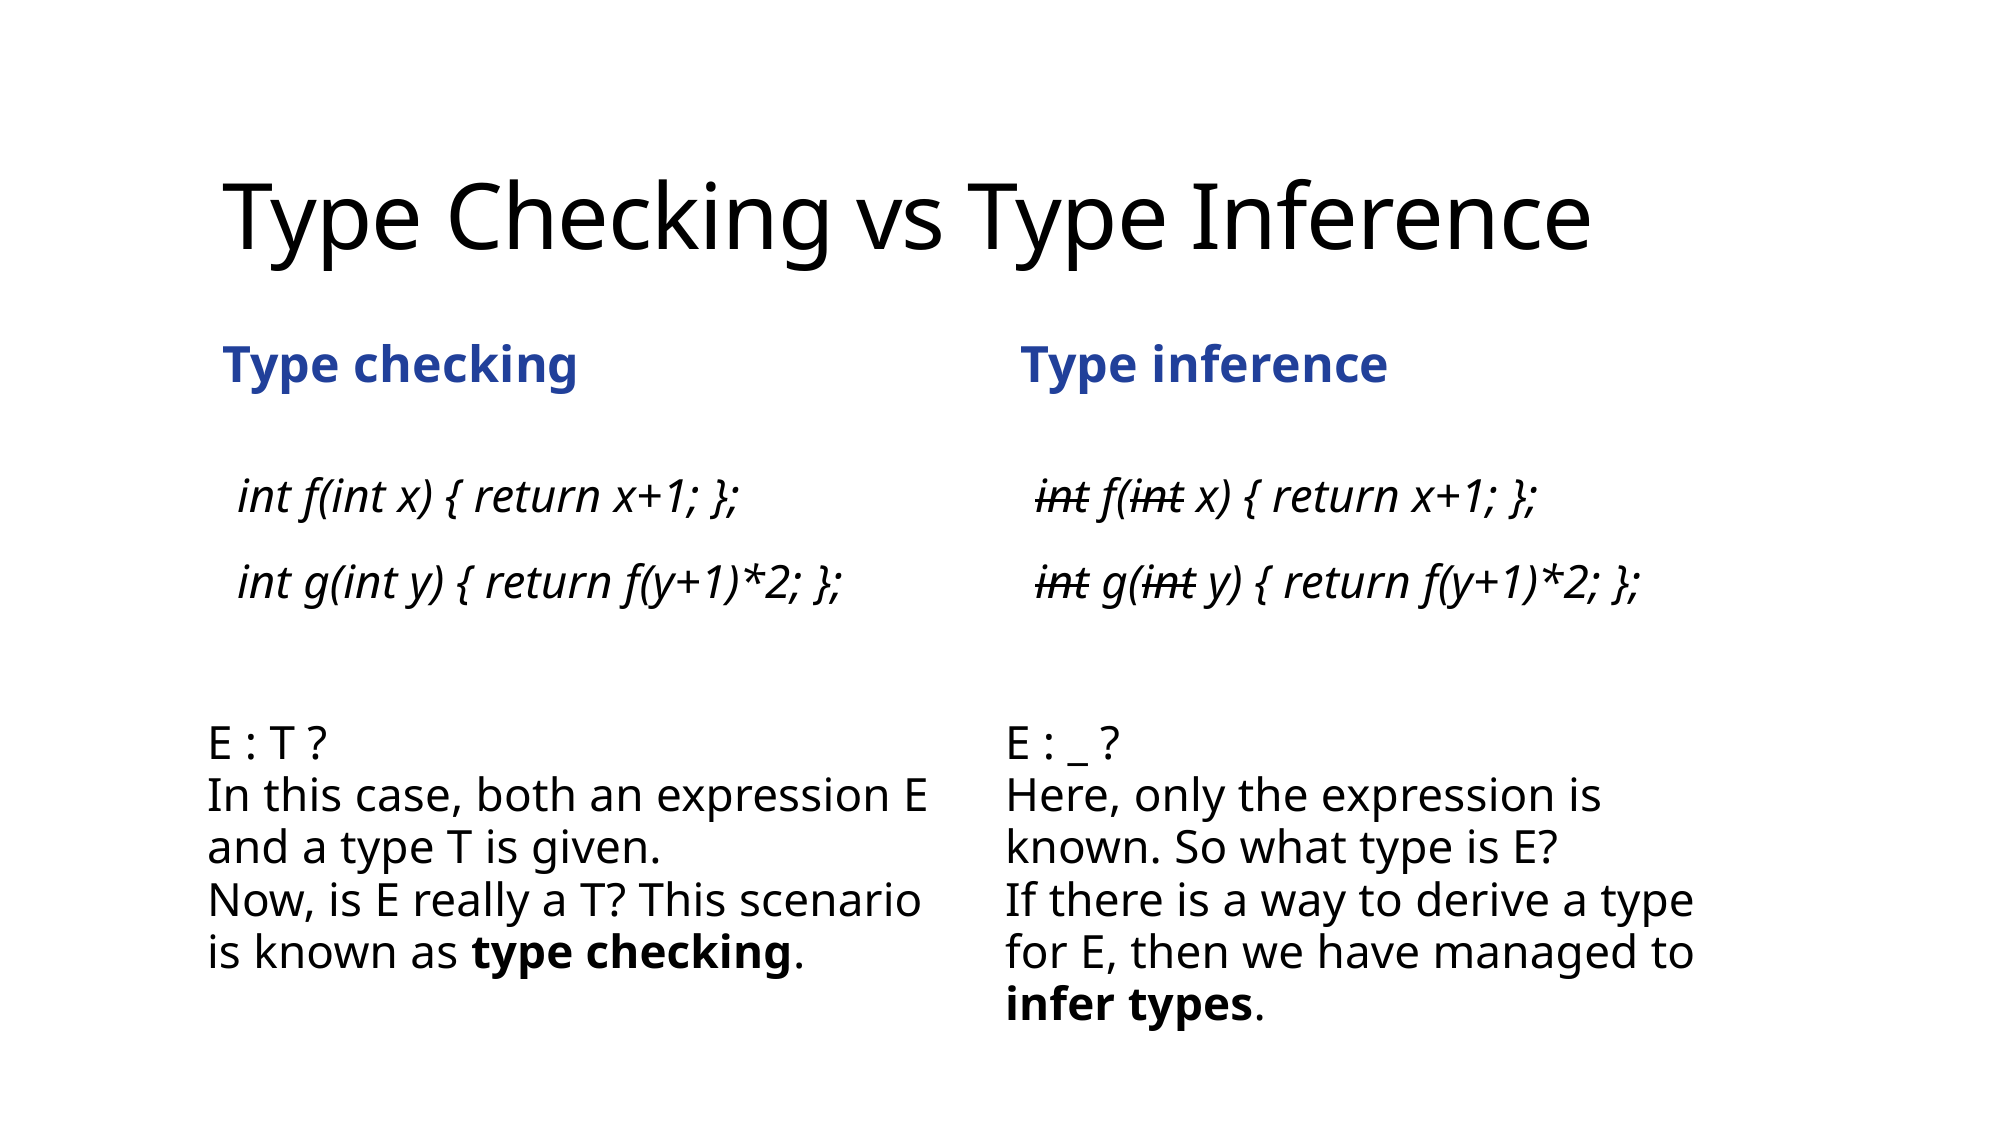

# Type Checking vs Type Inference
Type checking
Type inference
int f(int x) { return x+1; };
int g(int y) { return f(y+1)*2; };
E : T ? 
In this case, both an expression E and a type T is given.
Now, is E really a T? This scenario is known as type checking.
int f(int x) { return x+1; };
int g(int y) { return f(y+1)*2; };
E : _ ?
Here, only the expression is known. So what type is E?
If there is a way to derive a type for E, then we have managed to infer types.